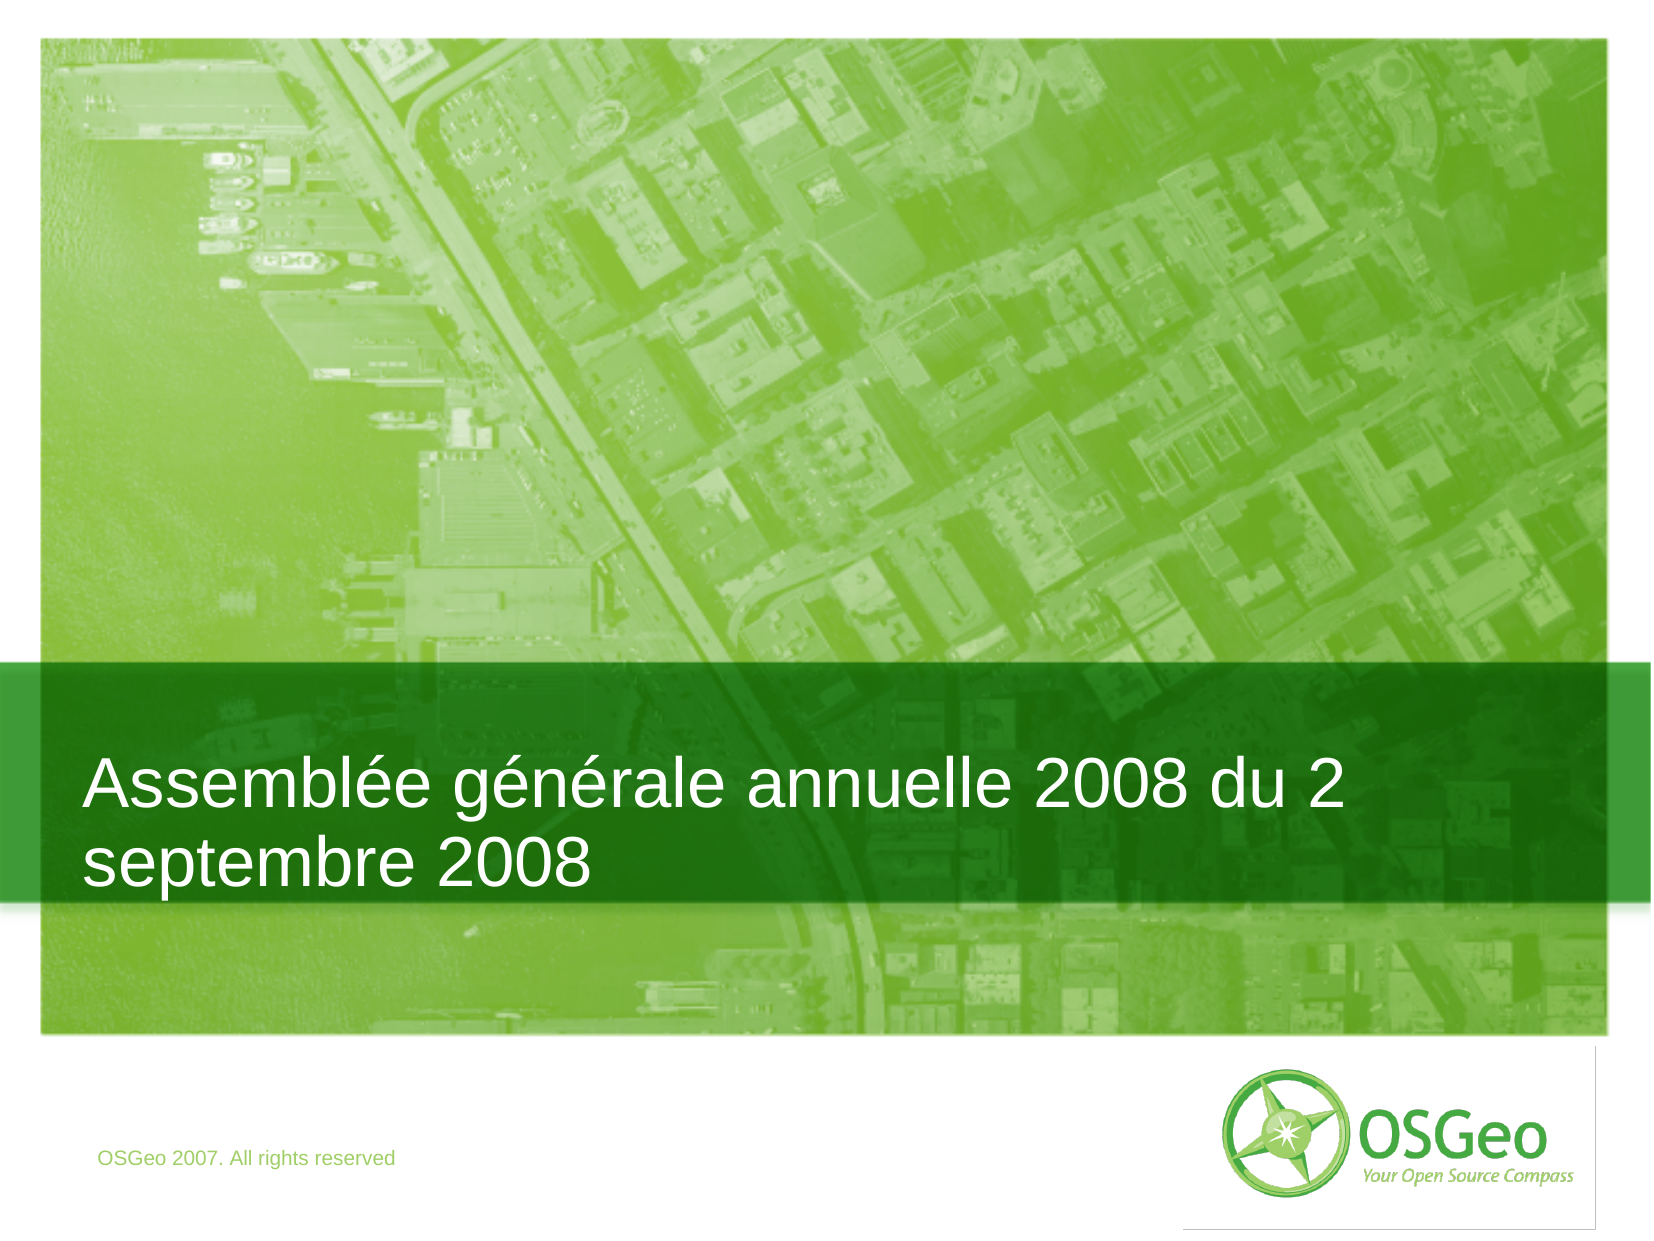

# Assemblée générale annuelle 2008 du 2 septembre 2008